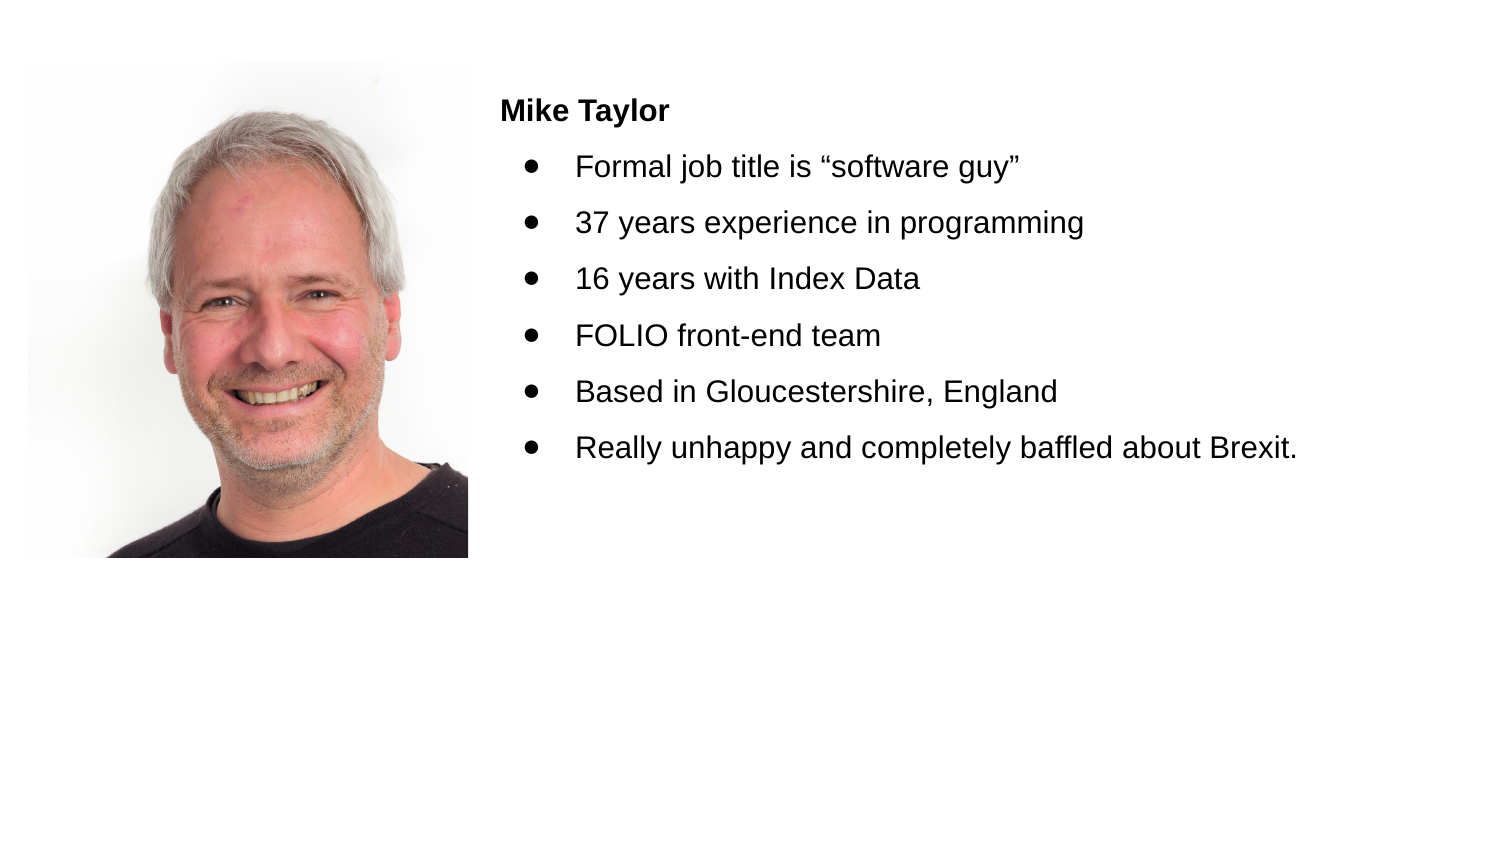

Mike Taylor
Formal job title is “software guy”
37 years experience in programming
16 years with Index Data
FOLIO front-end team
Based in Gloucestershire, England
Really unhappy and completely baffled about Brexit.